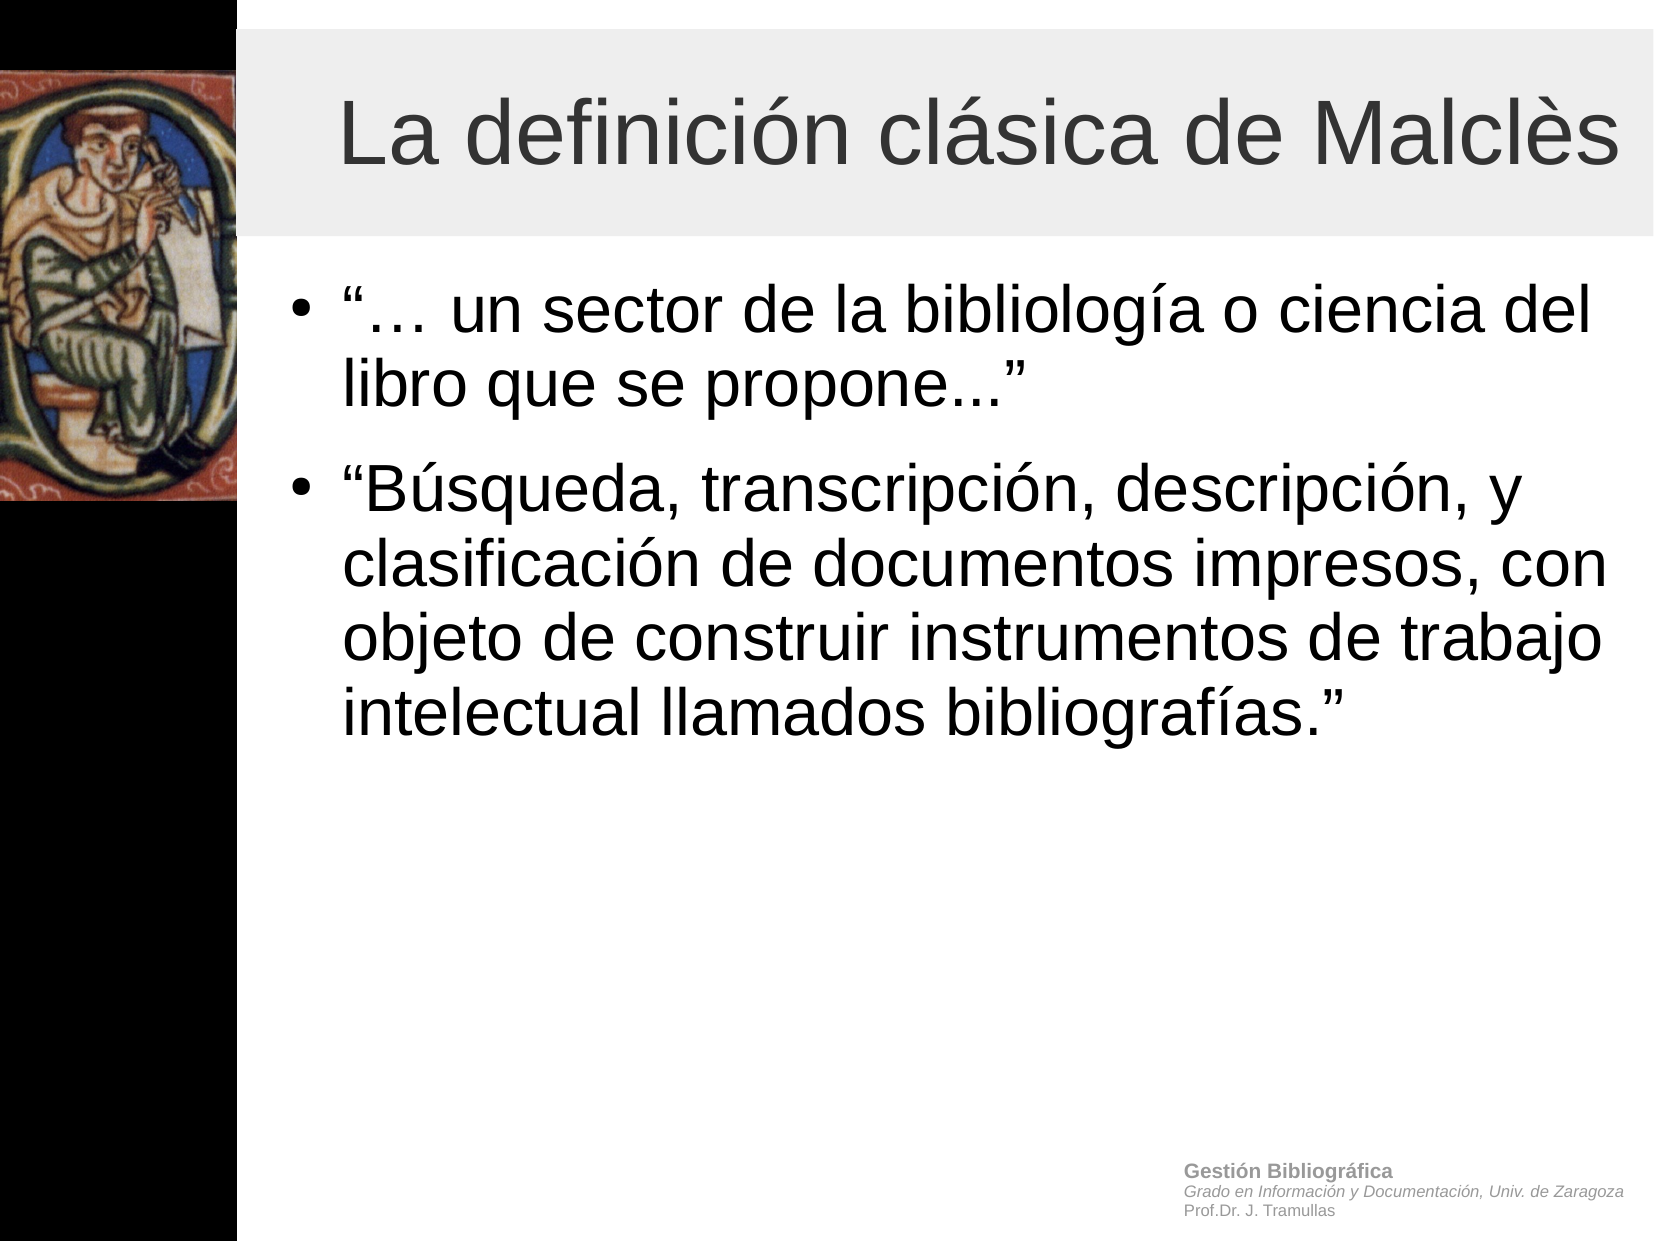

# La definición clásica de Malclès
“… un sector de la bibliología o ciencia del libro que se propone...”
“Búsqueda, transcripción, descripción, y clasificación de documentos impresos, con objeto de construir instrumentos de trabajo intelectual llamados bibliografías.”